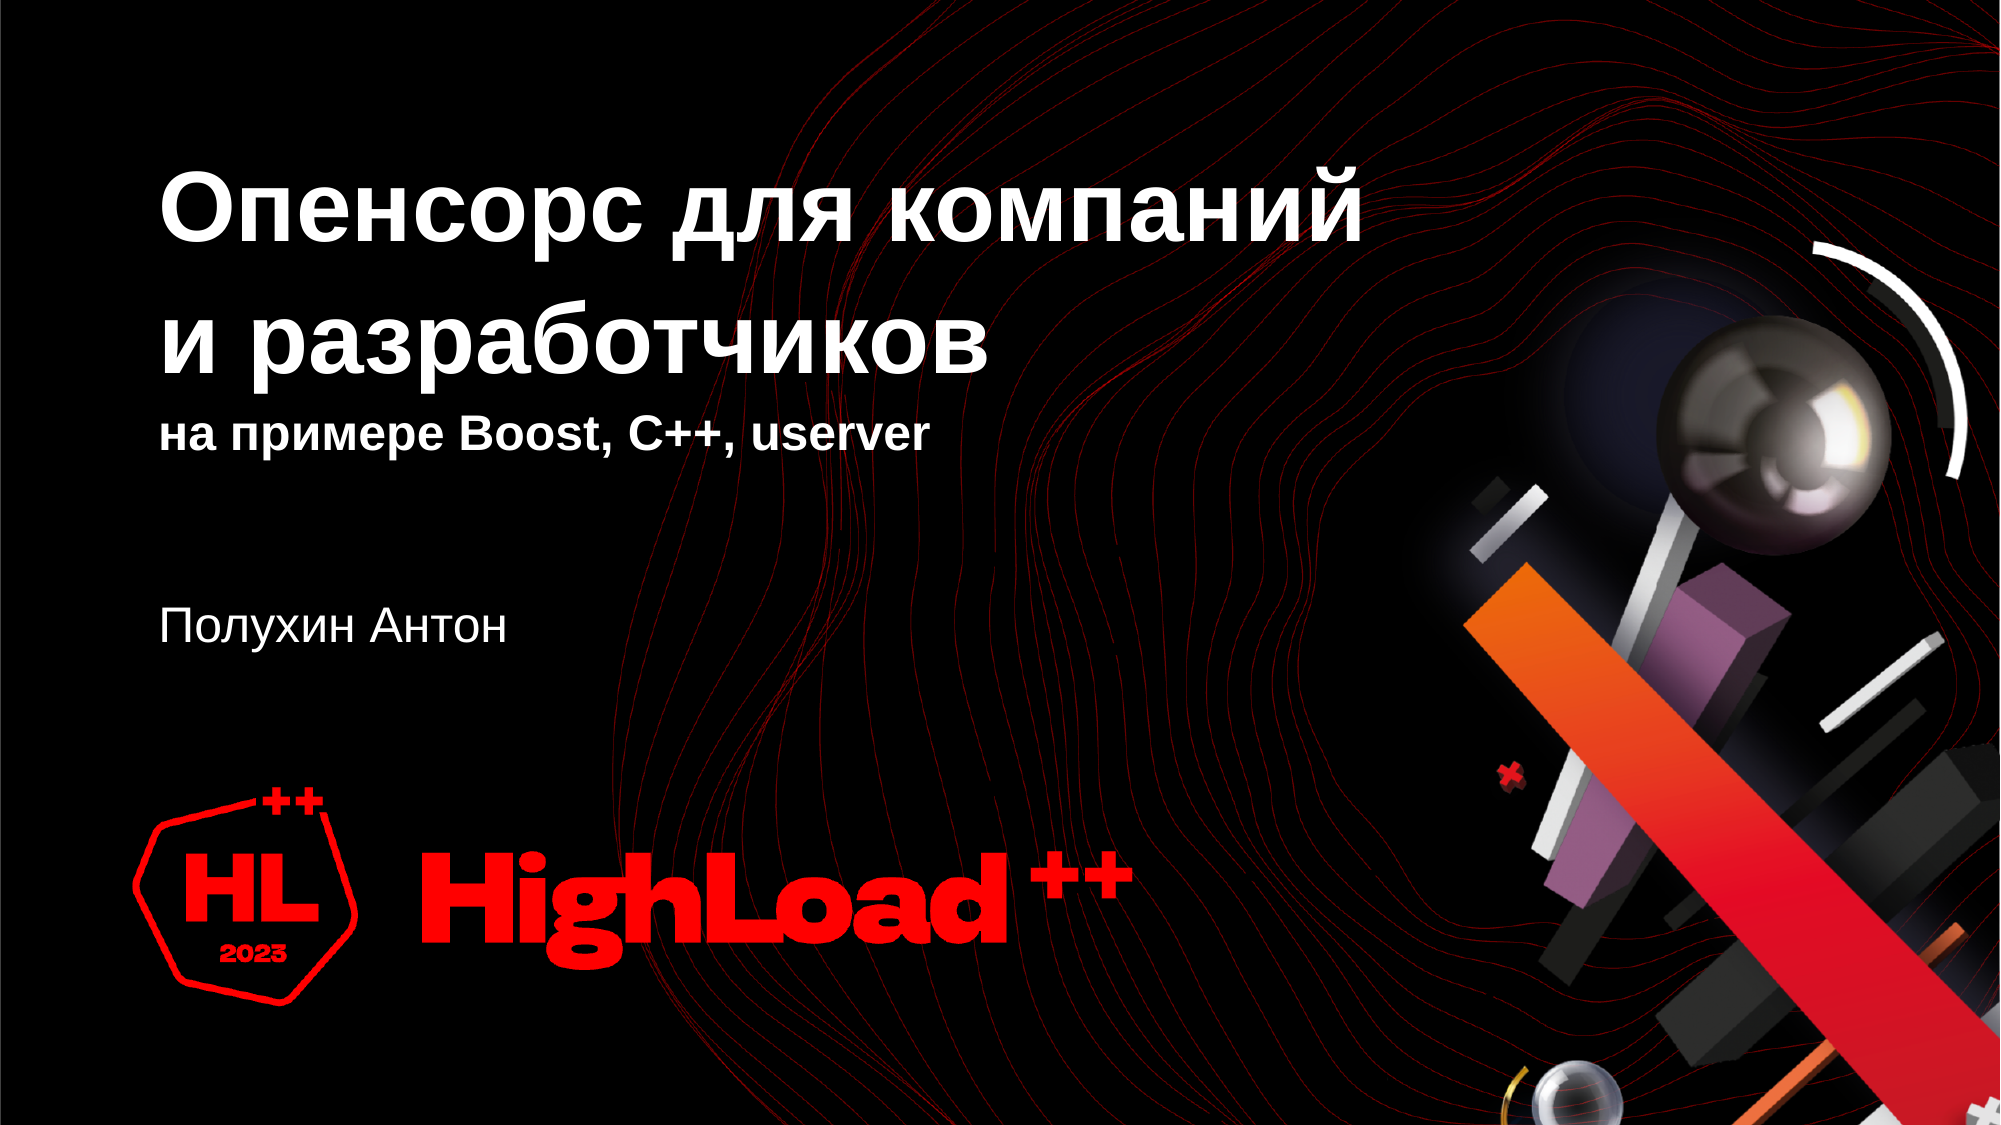

Опенсорс для компаний
и разработчиков
на примере Boost, C++, userver
# Полухин Антон